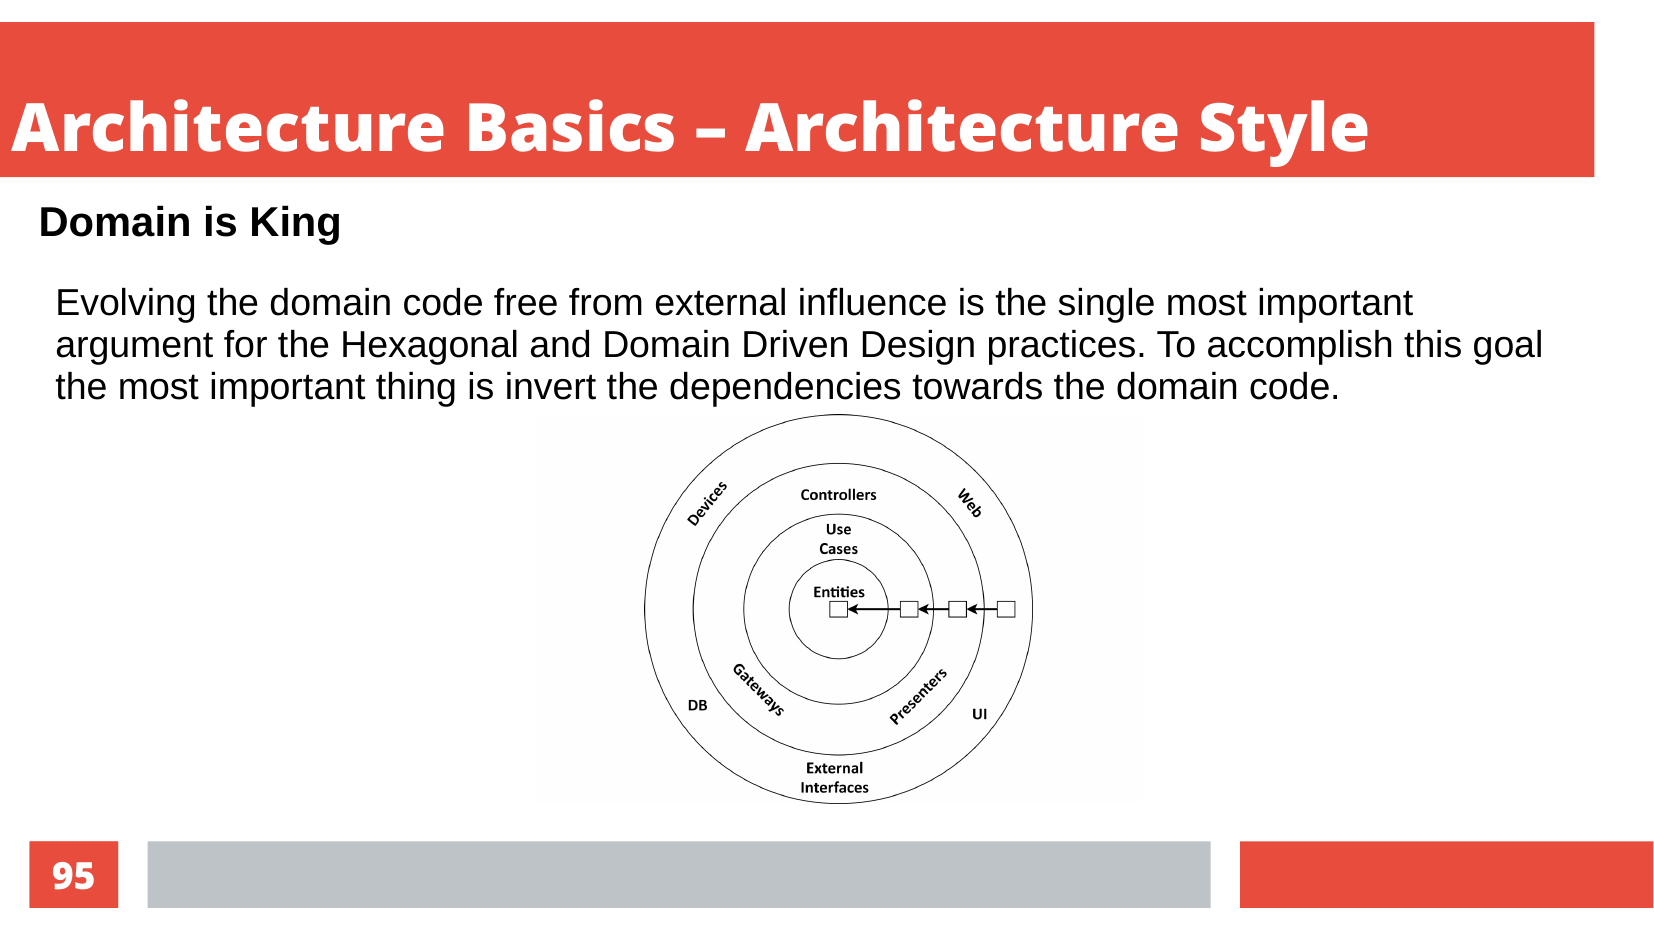

# Architecture Basics – Architecture Style
Domain is King
Evolving the domain code free from external influence is the single most important argument for the Hexagonal and Domain Driven Design practices. To accomplish this goal the most important thing is invert the dependencies towards the domain code.
95